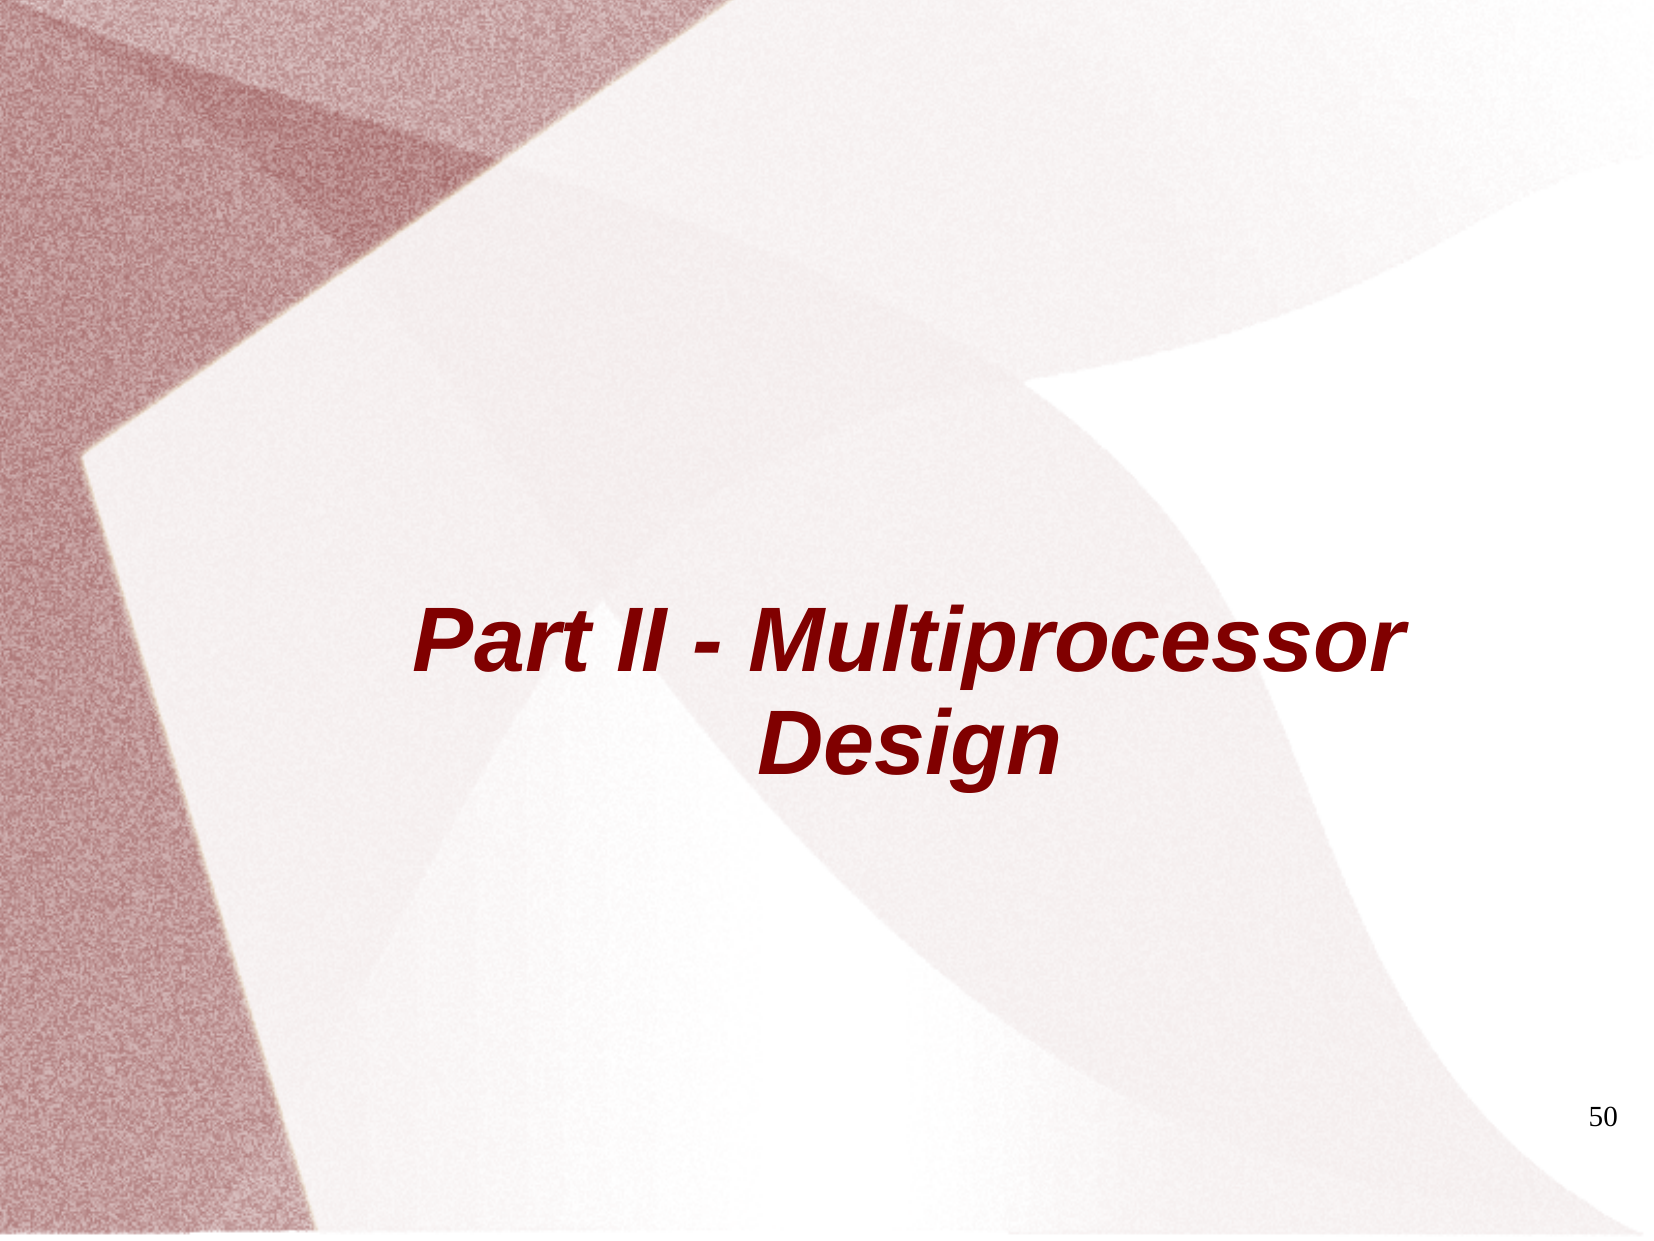

# Part II - Multiprocessor Design
50